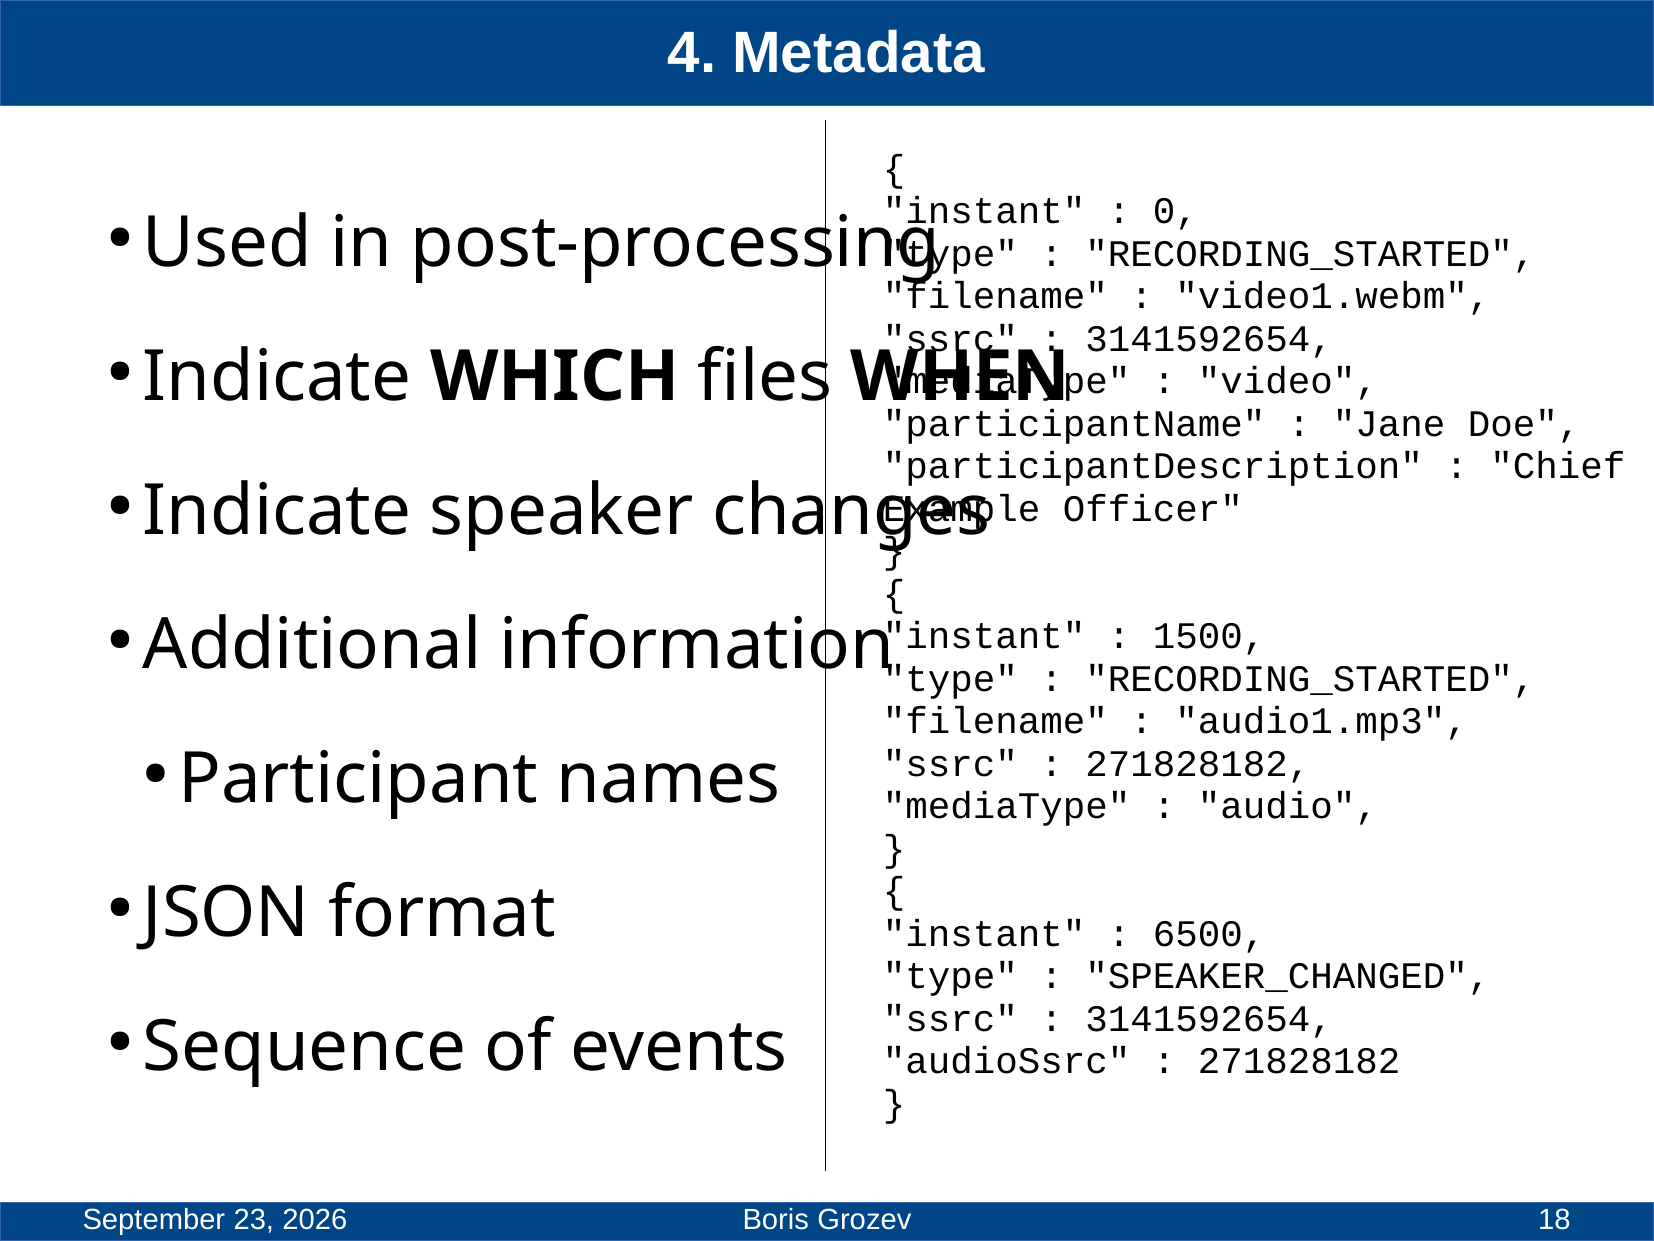

# 4. Metadata
{
"instant" : 0,
"type" : "RECORDING_STARTED",
"filename" : "video1.webm",
"ssrc" : 3141592654,
"mediaType" : "video",
"participantName" : "Jane Doe",
"participantDescription" : "Chief
Example Officer"
}
{
"instant" : 1500,
"type" : "RECORDING_STARTED",
"filename" : "audio1.mp3",
"ssrc" : 271828182,
"mediaType" : "audio",
}
{
"instant" : 6500,
"type" : "SPEAKER_CHANGED",
"ssrc" : 3141592654,
"audioSsrc" : 271828182
}
Used in post-processing
Indicate WHICH files WHEN
Indicate speaker changes
Additional information
Participant names
JSON format
Sequence of events
Boris Grozev
18